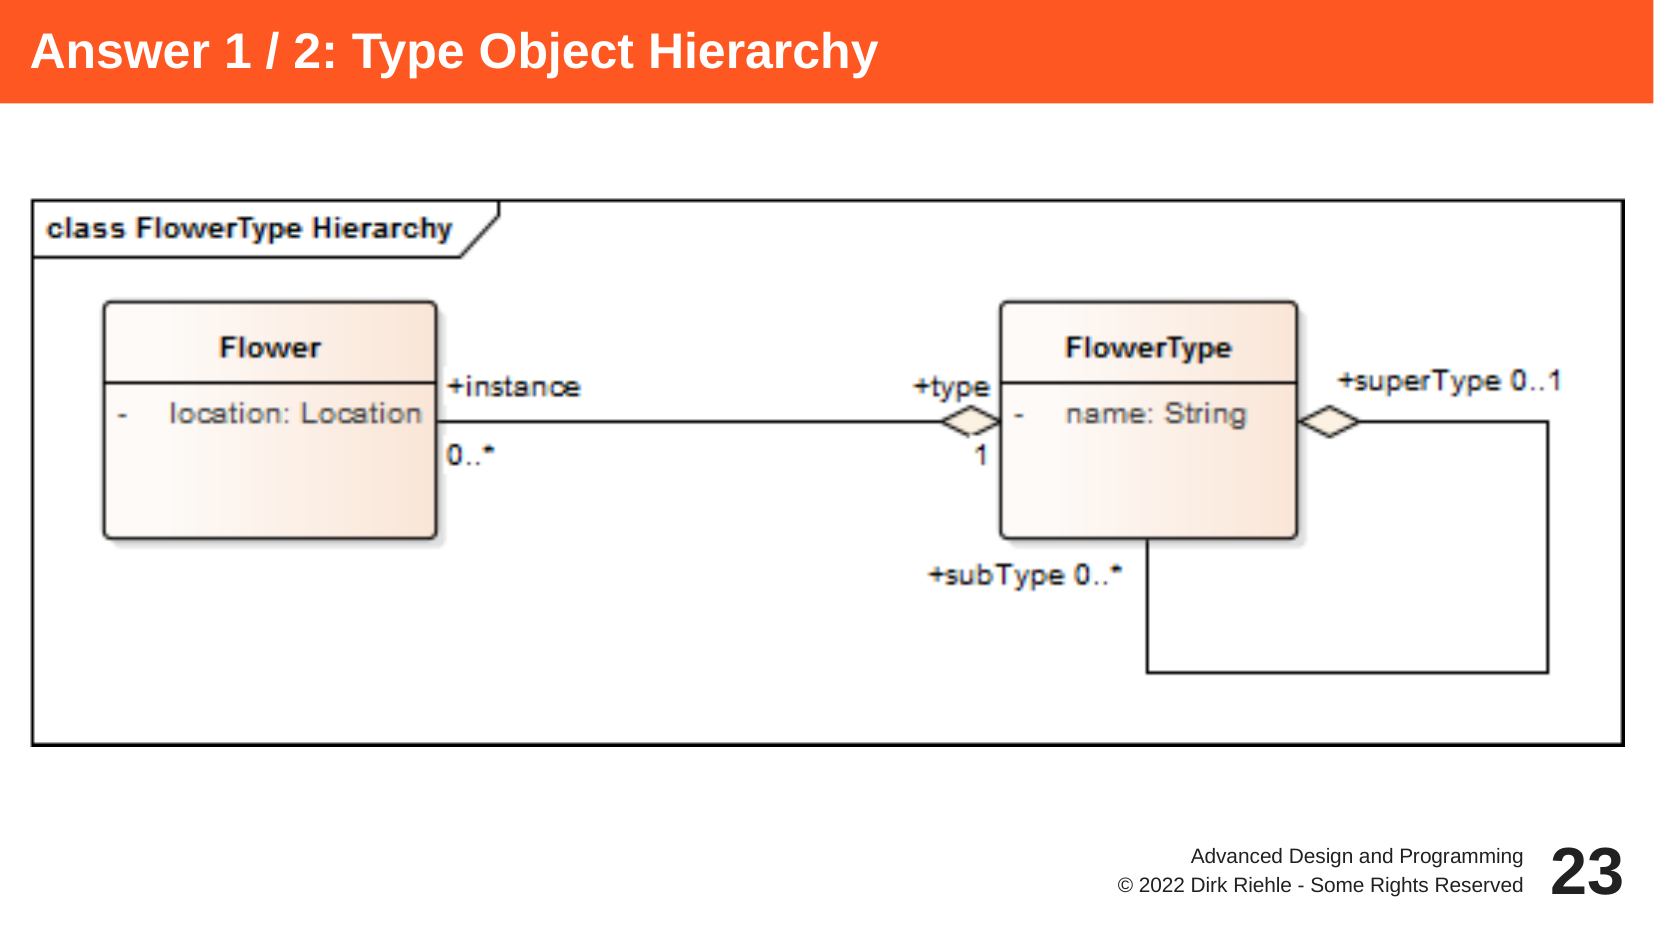

# Answer 1 / 2: Type Object Hierarchy
Advanced Design and Programming
23
© 2022 Dirk Riehle - Some Rights Reserved